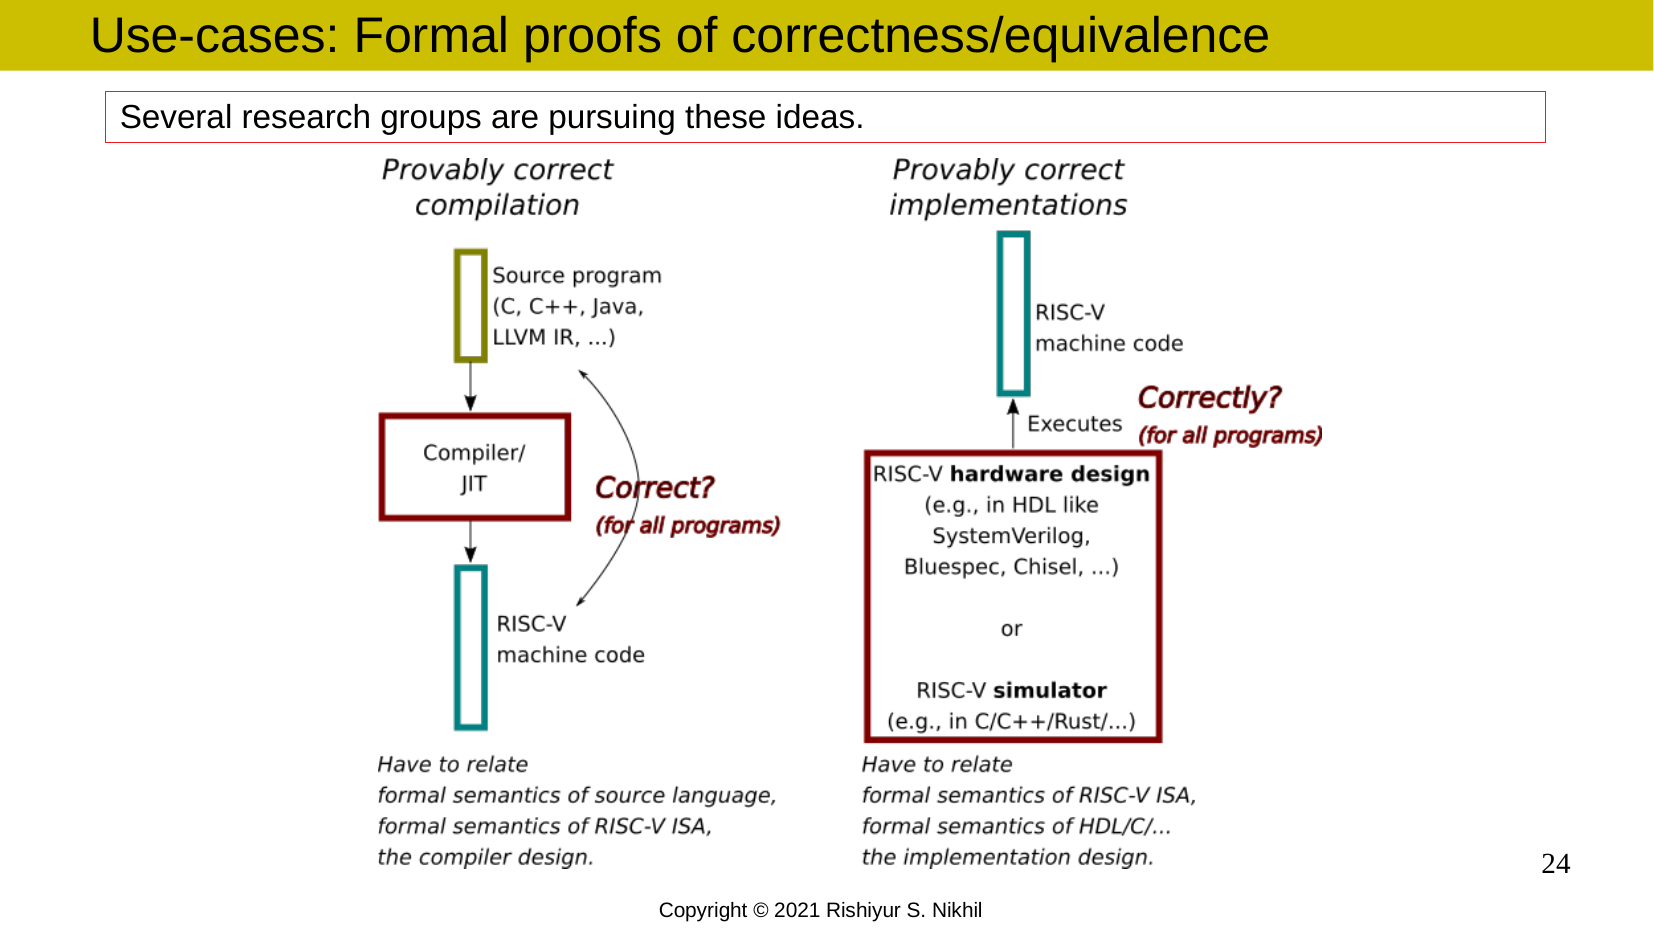

Use-cases: Formal proofs of correctness/equivalence
Several research groups are pursuing these ideas.
24